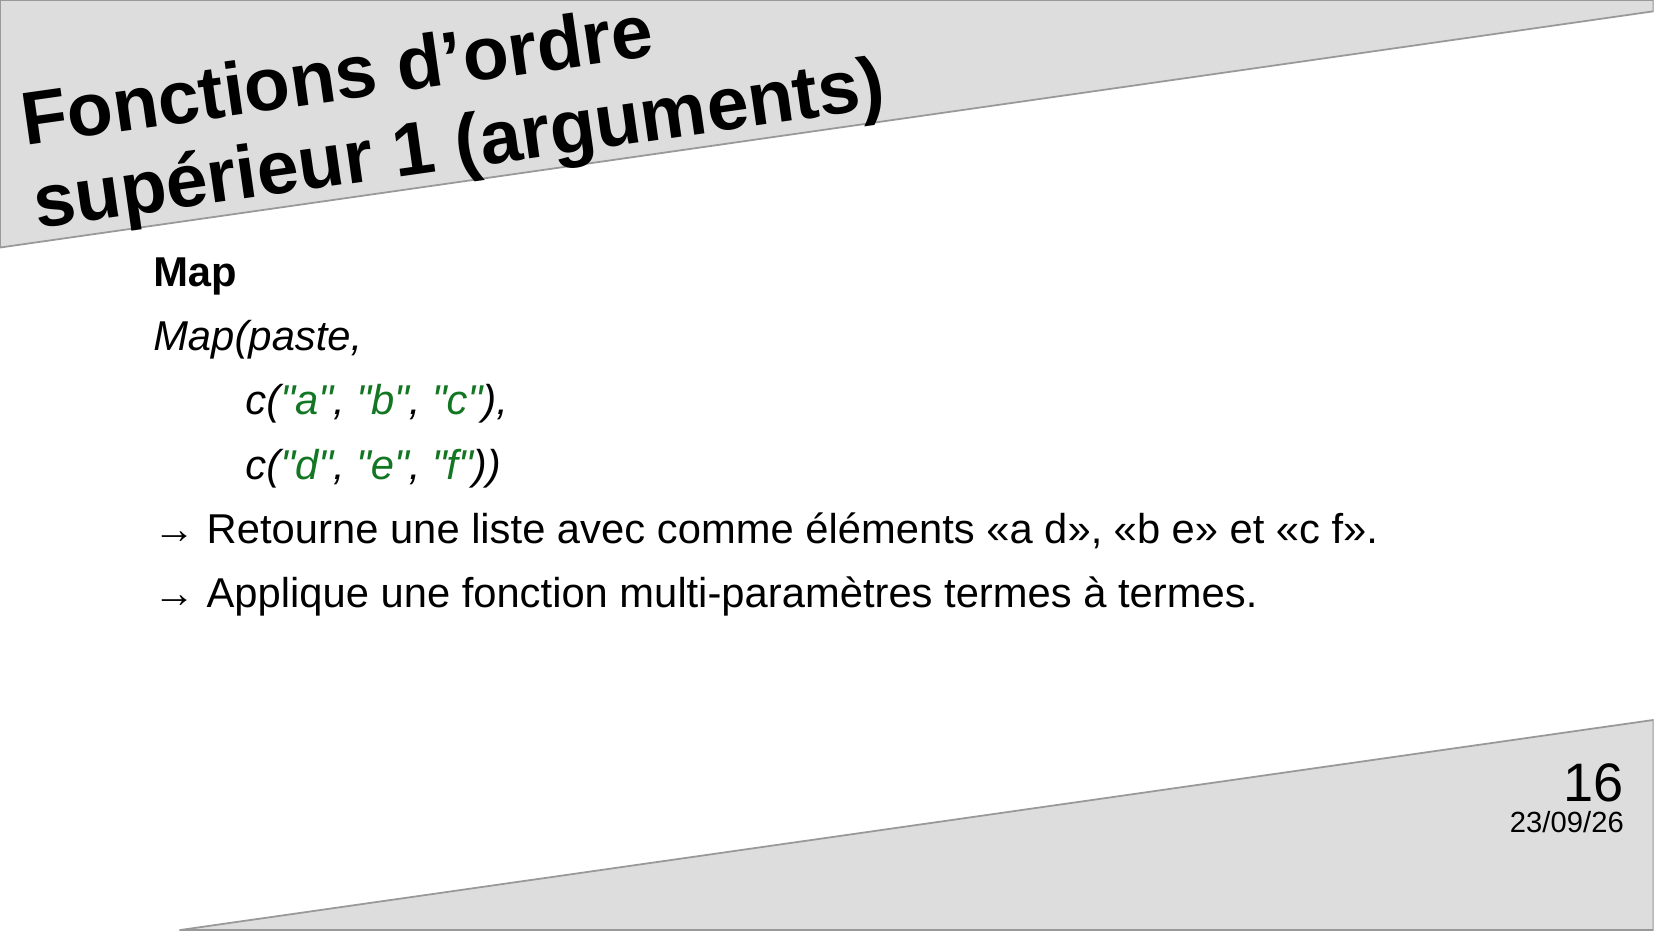

# Fonctions d’ordre supérieur 1 (arguments)
Map
Map(paste,
 c("a", "b", "c"),
 c("d", "e", "f"))
→ Retourne une liste avec comme éléments «a d», «b e» et «c f».
→ Applique une fonction multi-paramètres termes à termes.
16